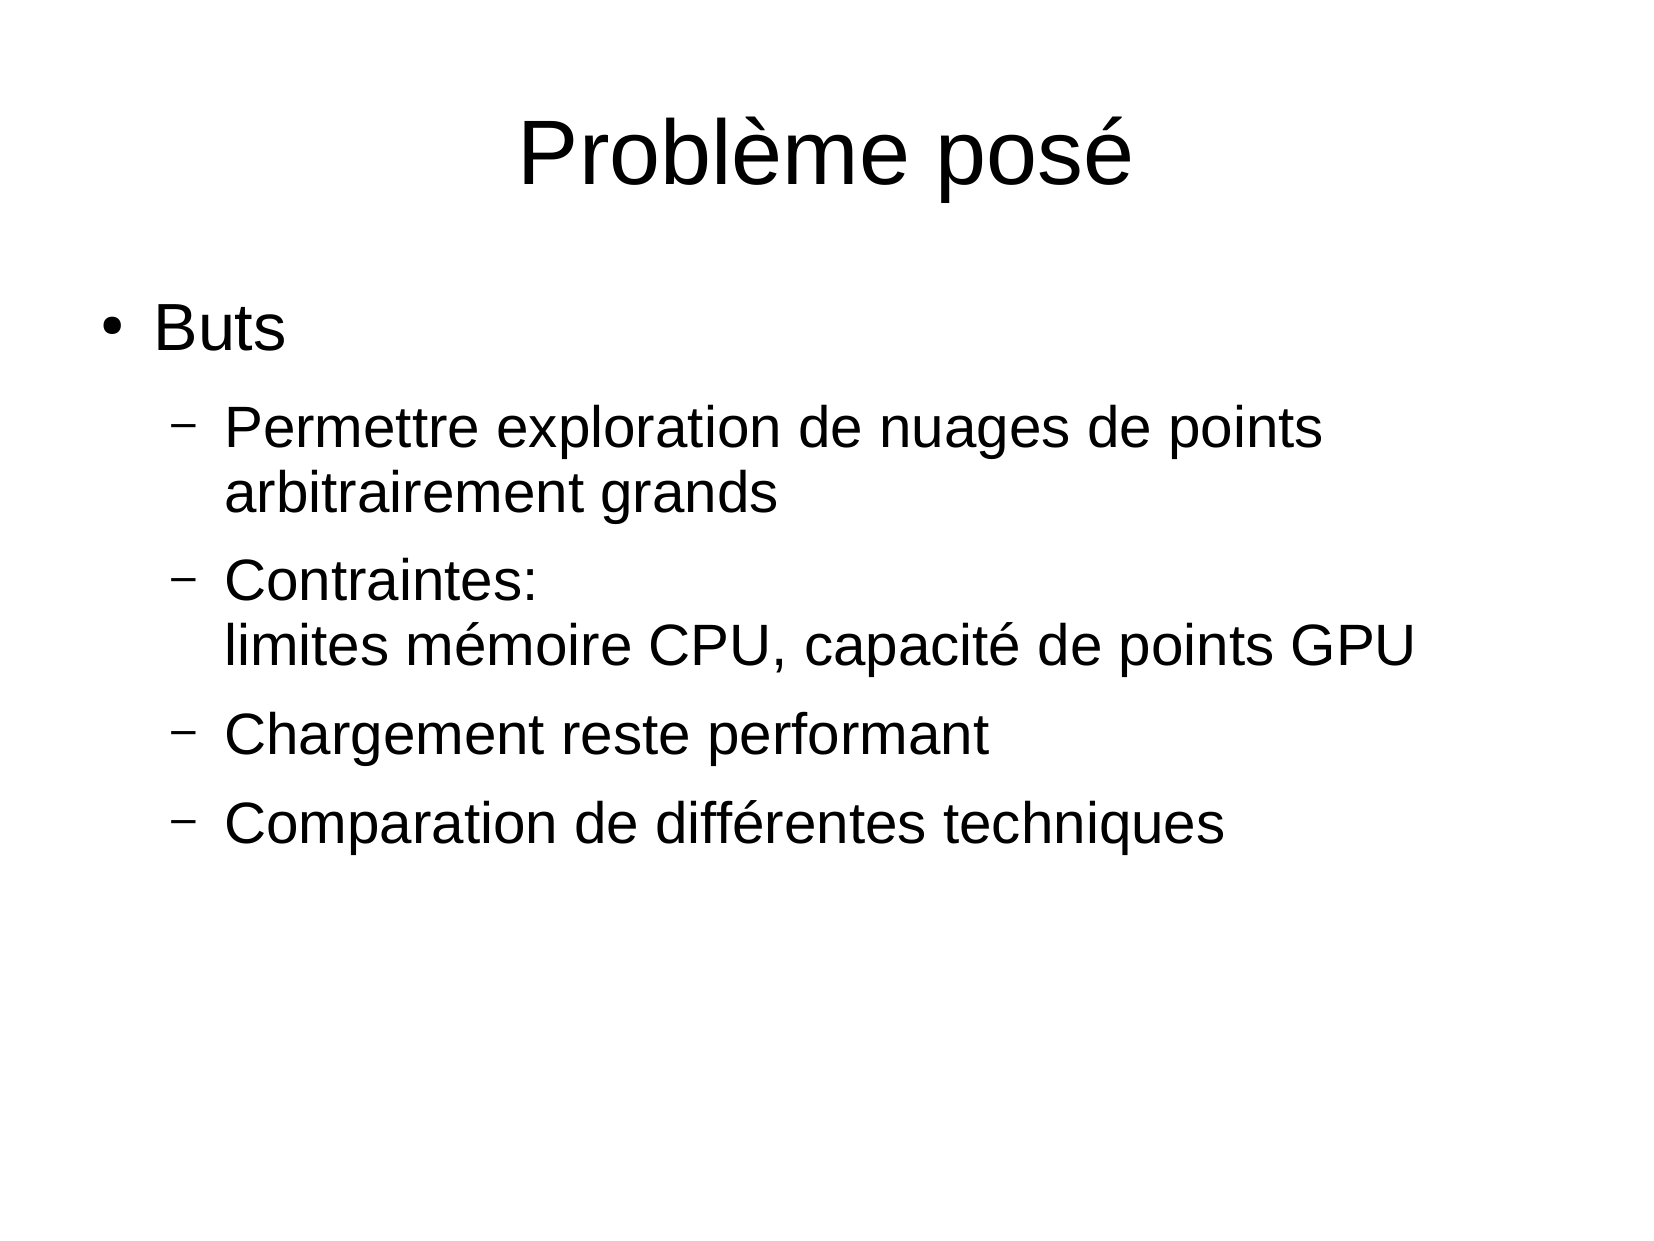

# Problème posé
Buts
Permettre exploration de nuages de points arbitrairement grands
Contraintes:
limites mémoire CPU, capacité de points GPU
Chargement reste performant
Comparation de différentes techniques